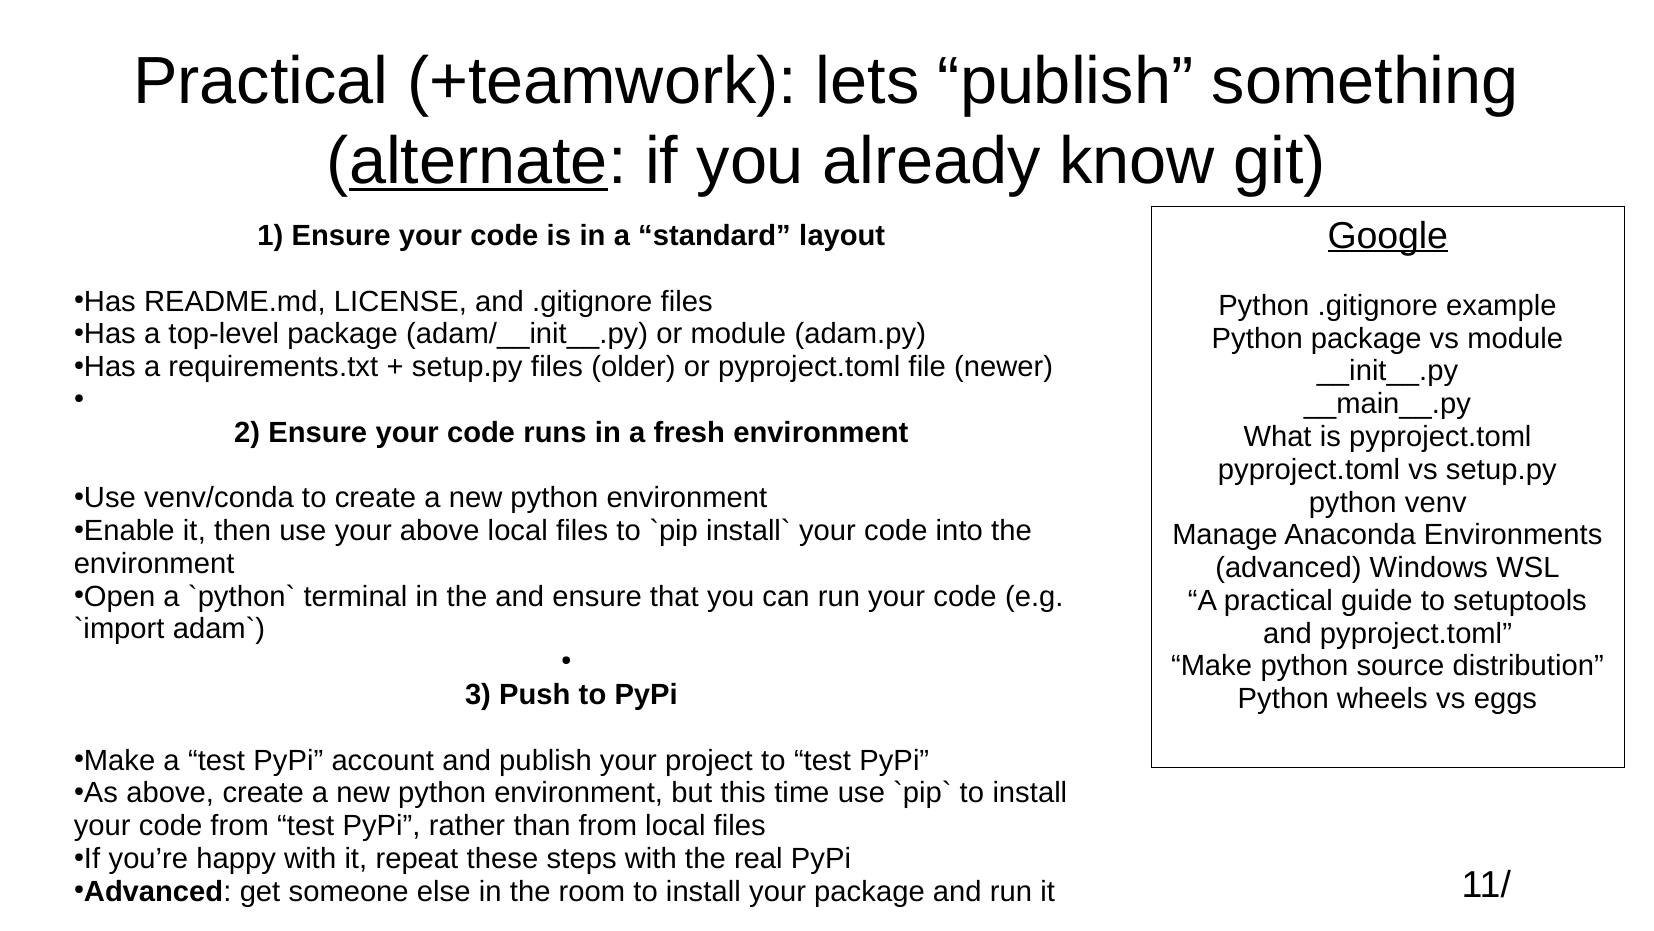

# Practical (+teamwork): lets “publish” something (alternate: if you already know git)
Google
Python .gitignore example
Python package vs module
__init__.py
__main__.py
What is pyproject.toml
pyproject.toml vs setup.py
python venv
Manage Anaconda Environments
(advanced) Windows WSL
“A practical guide to setuptools and pyproject.toml”
“Make python source distribution”
Python wheels vs eggs
1) Ensure your code is in a “standard” layout
Has README.md, LICENSE, and .gitignore files
Has a top-level package (adam/__init__.py) or module (adam.py)
Has a requirements.txt + setup.py files (older) or pyproject.toml file (newer)
2) Ensure your code runs in a fresh environment
Use venv/conda to create a new python environment
Enable it, then use your above local files to `pip install` your code into the environment
Open a `python` terminal in the and ensure that you can run your code (e.g. `import adam`)
3) Push to PyPi
Make a “test PyPi” account and publish your project to “test PyPi”
As above, create a new python environment, but this time use `pip` to install your code from “test PyPi”, rather than from local files
If you’re happy with it, repeat these steps with the real PyPi
Advanced: get someone else in the room to install your package and run it